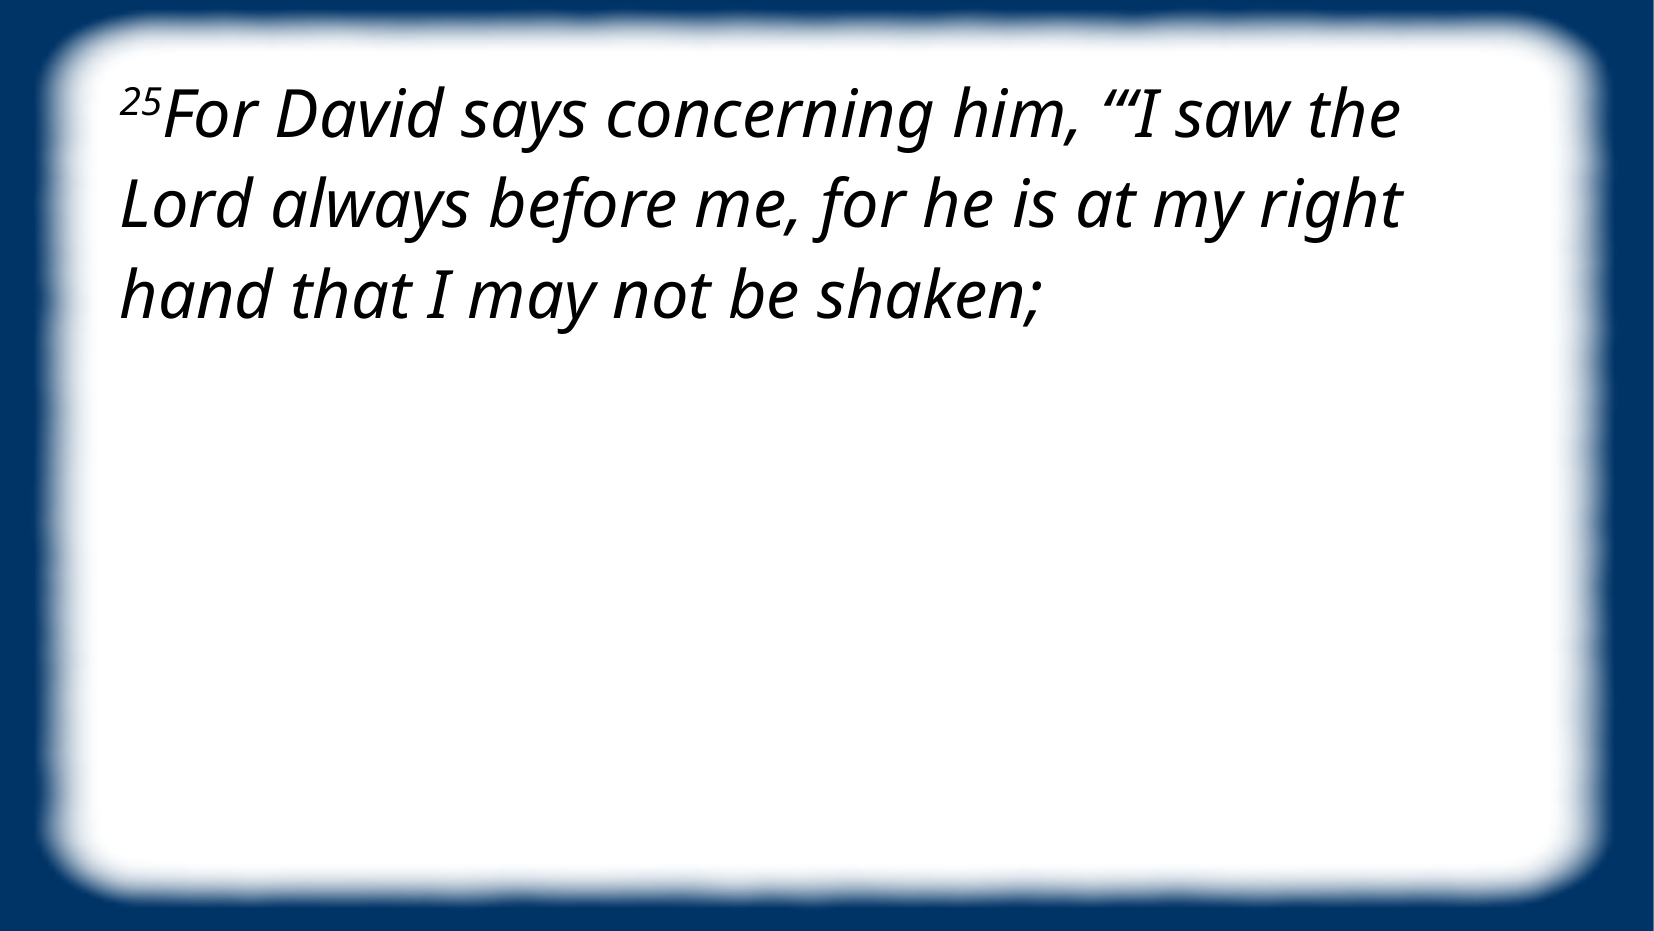

25For David says concerning him, “‘I saw the Lord always before me, for he is at my right hand that I may not be shaken;